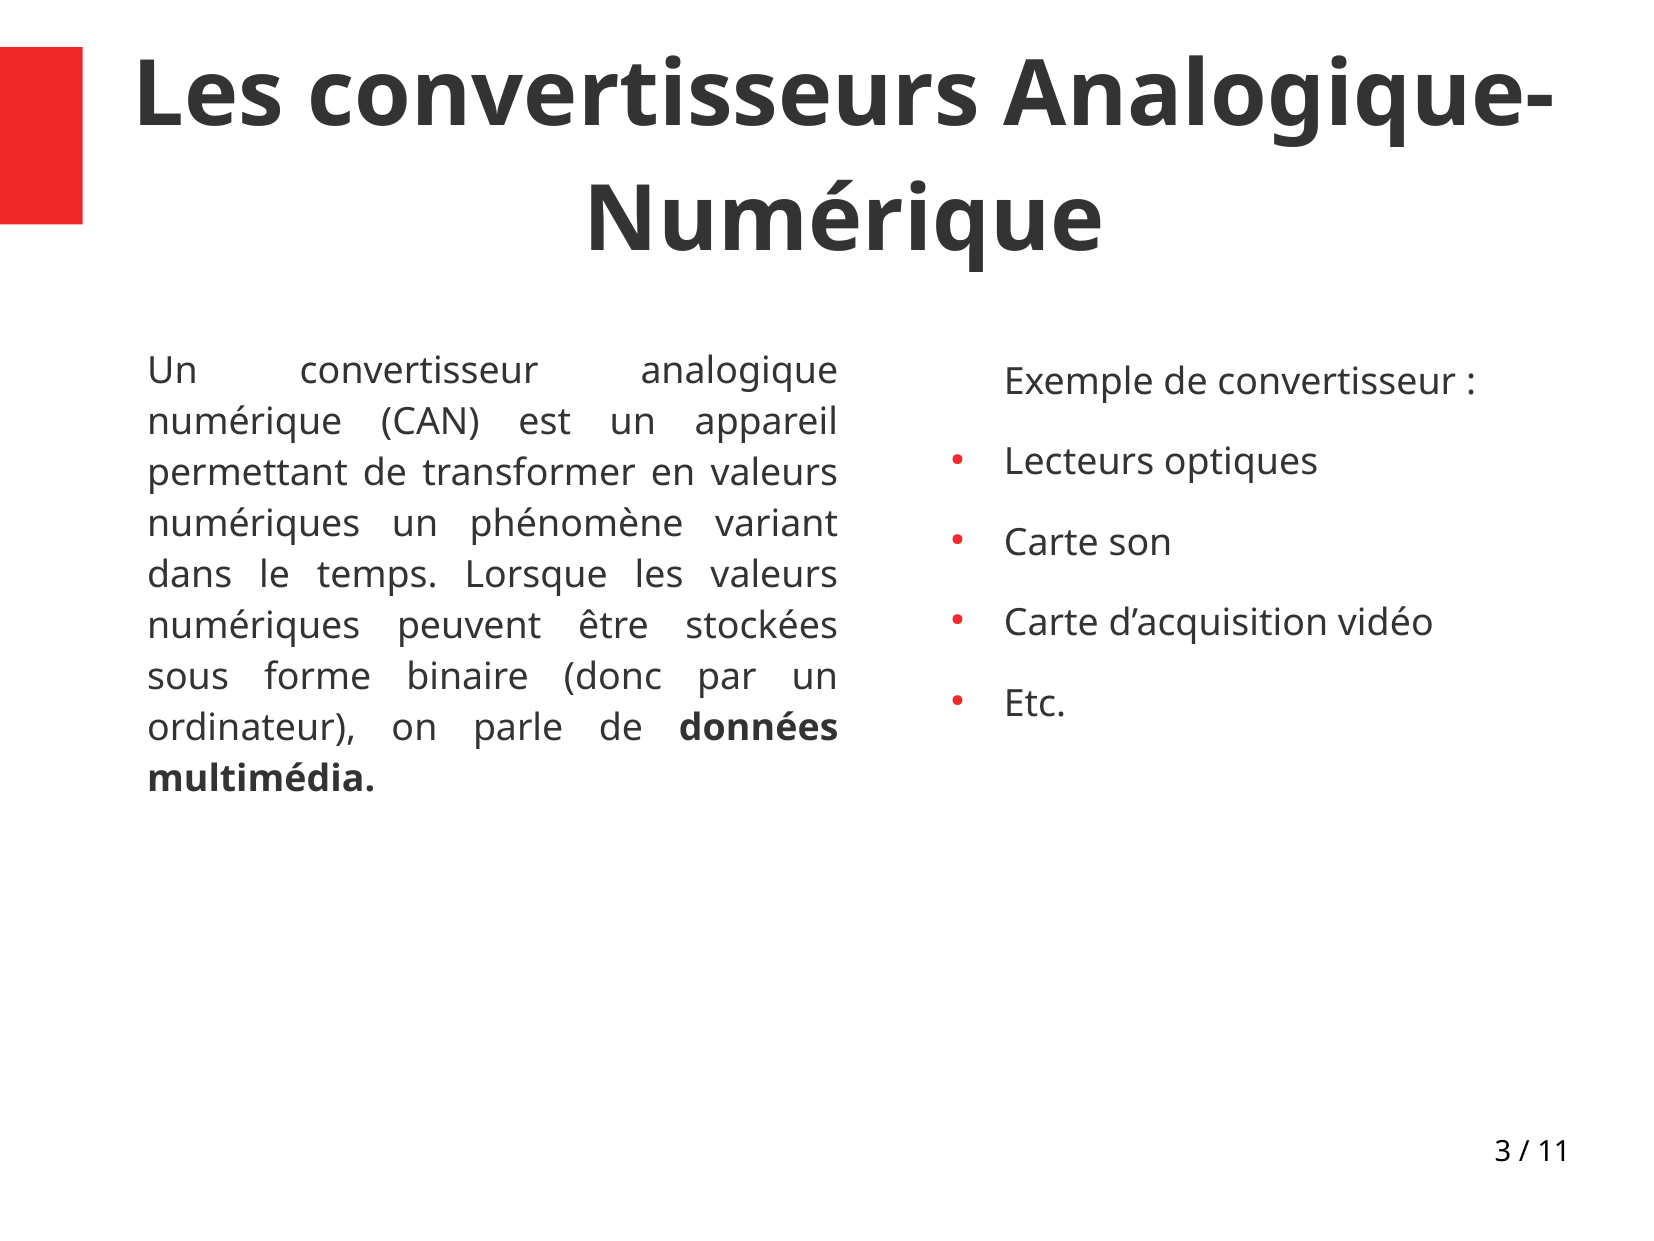

# Les convertisseurs Analogique-Numérique
Un convertisseur analogique numérique (CAN) est un appareil permettant de transformer en valeurs numériques un phénomène variant dans le temps. Lorsque les valeurs numériques peuvent être stockées sous forme binaire (donc par un ordinateur), on parle de données multimédia.
Exemple de convertisseur :
Lecteurs optiques
Carte son
Carte d’acquisition vidéo
Etc.
3